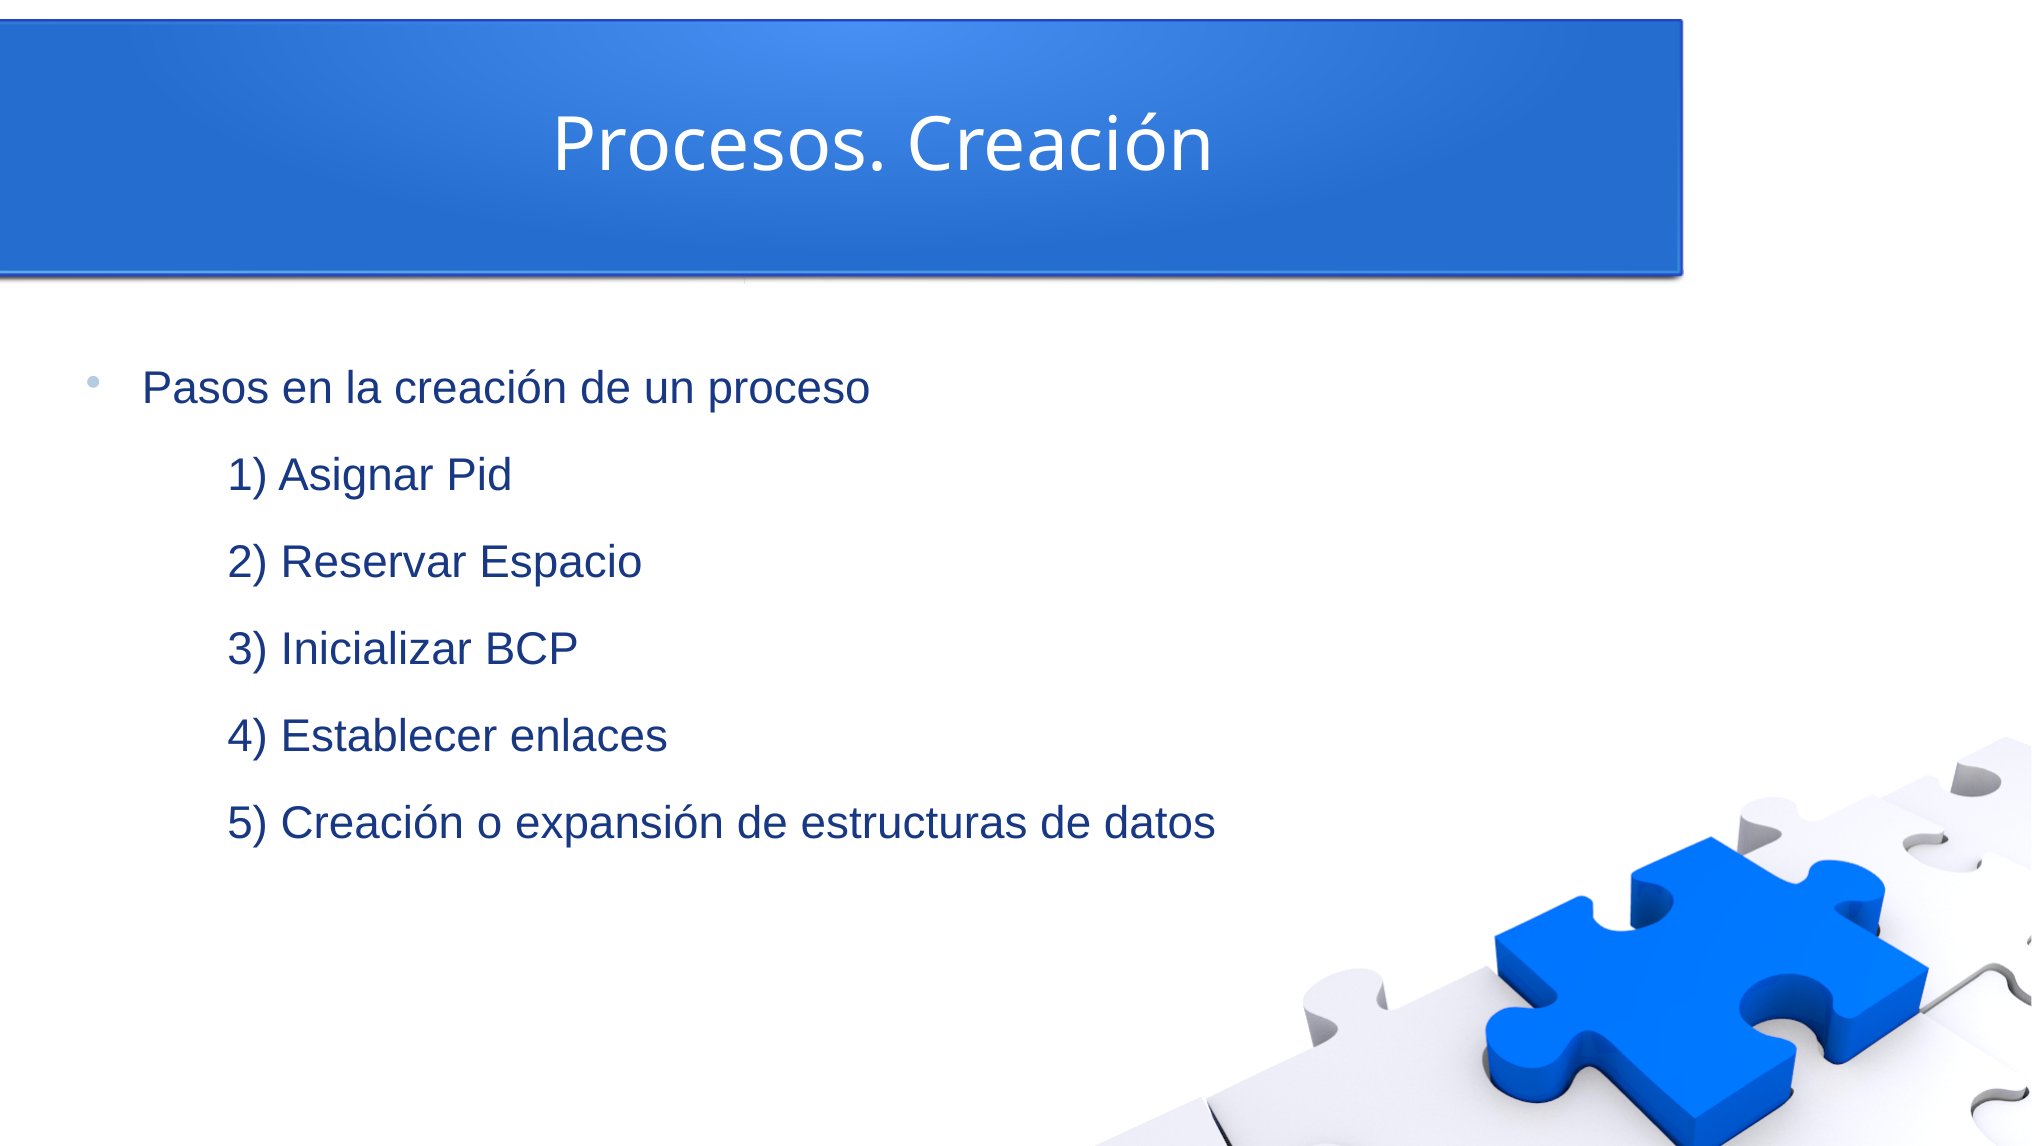

# Procesos. Creación
Pasos en la creación de un proceso
1) Asignar Pid
2) Reservar Espacio
3) Inicializar BCP
4) Establecer enlaces
5) Creación o expansión de estructuras de datos